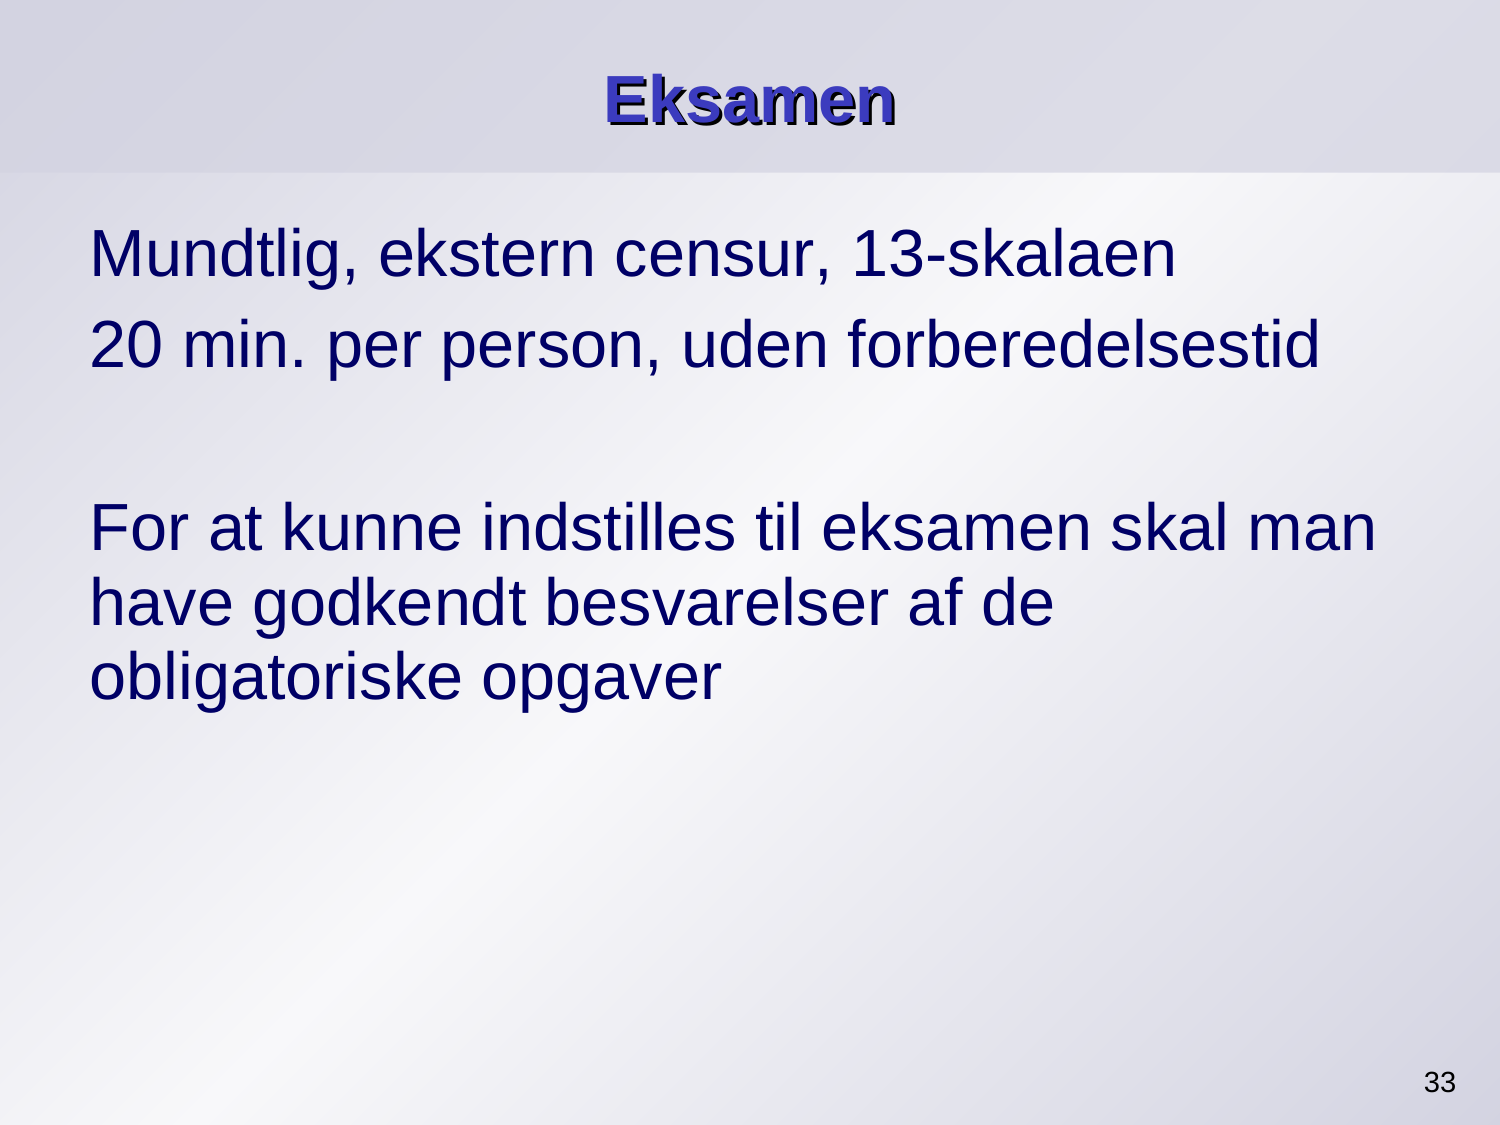

# Eksamen
Mundtlig, ekstern censur, 13-skalaen
20 min. per person, uden forberedelsestid
For at kunne indstilles til eksamen skal man have godkendt besvarelser af de obligatoriske opgaver
33